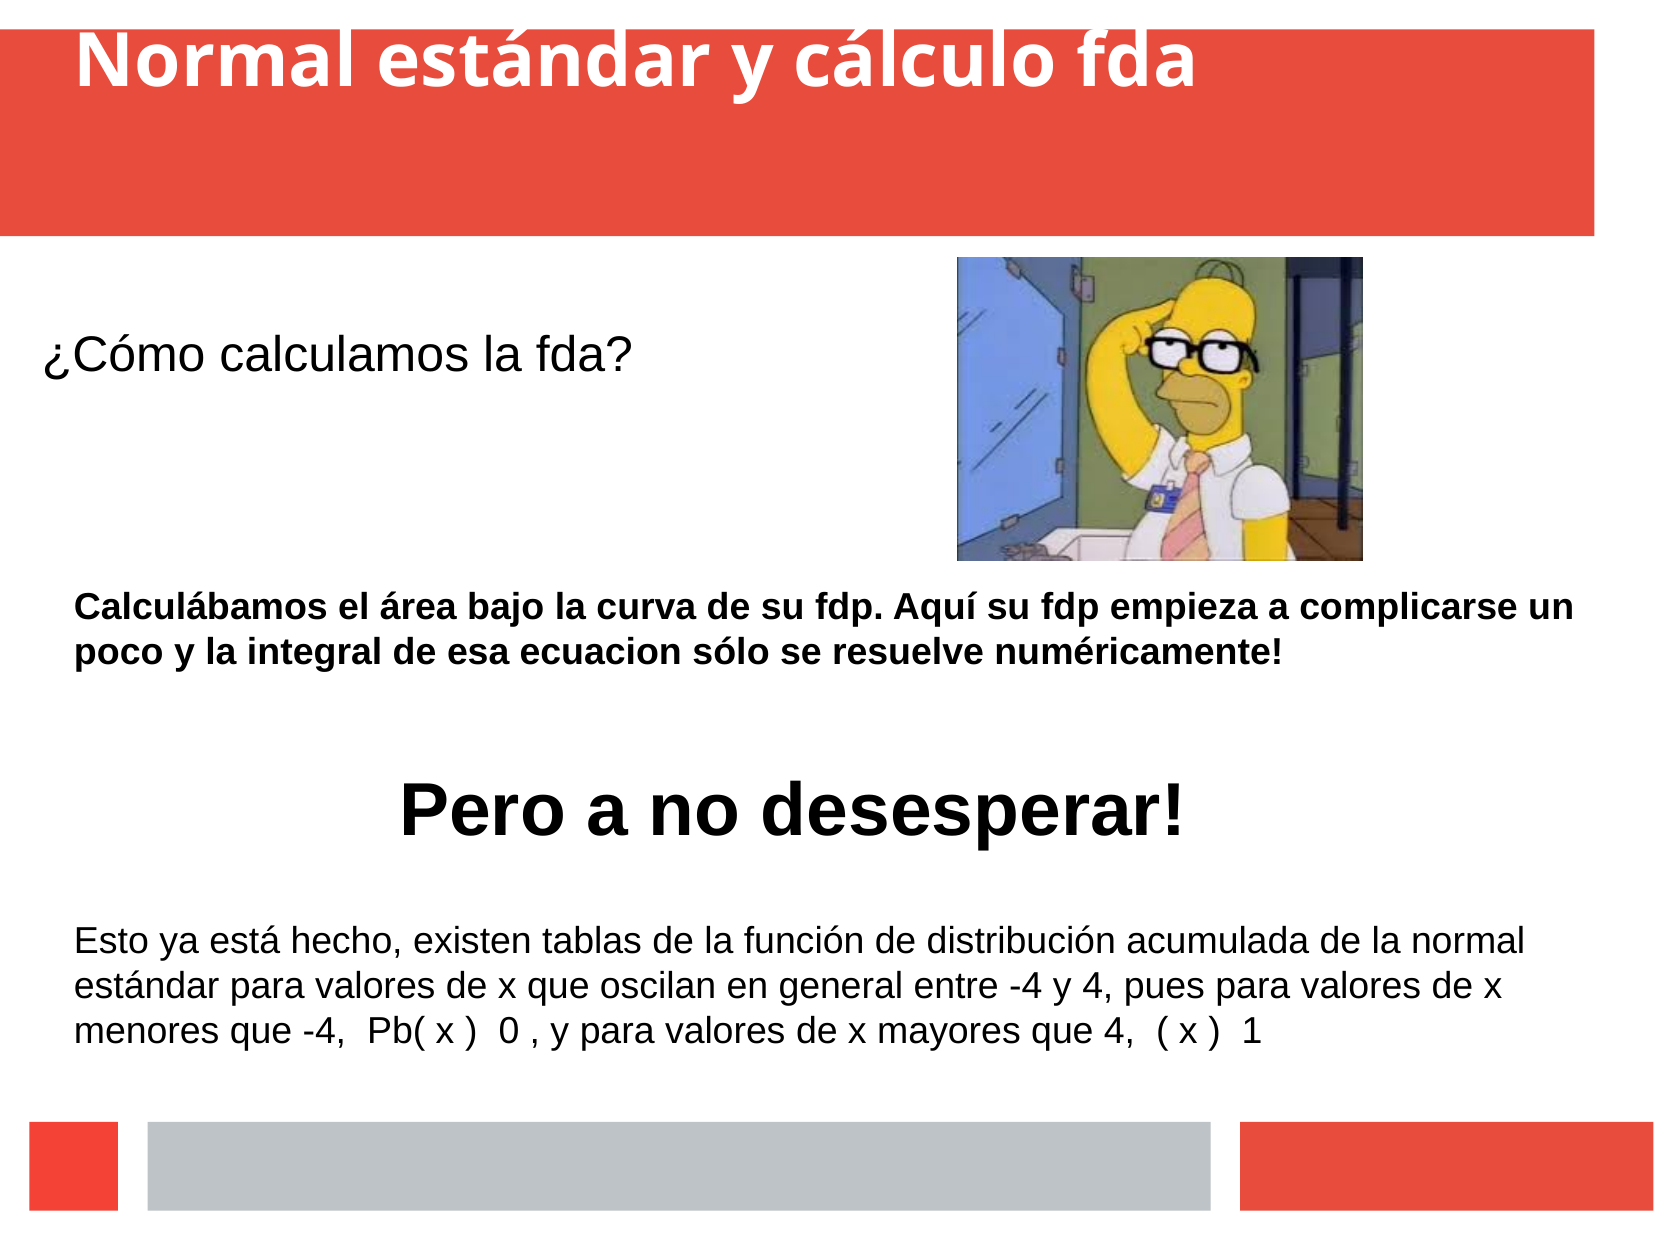

# Normal estándar y cálculo fda
¿Cómo calculamos la fda?
Calculábamos el área bajo la curva de su fdp. Aquí su fdp empieza a complicarse un poco y la integral de esa ecuacion sólo se resuelve numéricamente!
Pero a no desesperar!
Esto ya está hecho, existen tablas de la función de distribución acumulada de la normal estándar para valores de x que oscilan en general entre -4 y 4, pues para valores de x menores que -4, Pb( x ) 0 , y para valores de x mayores que 4, ( x ) 1